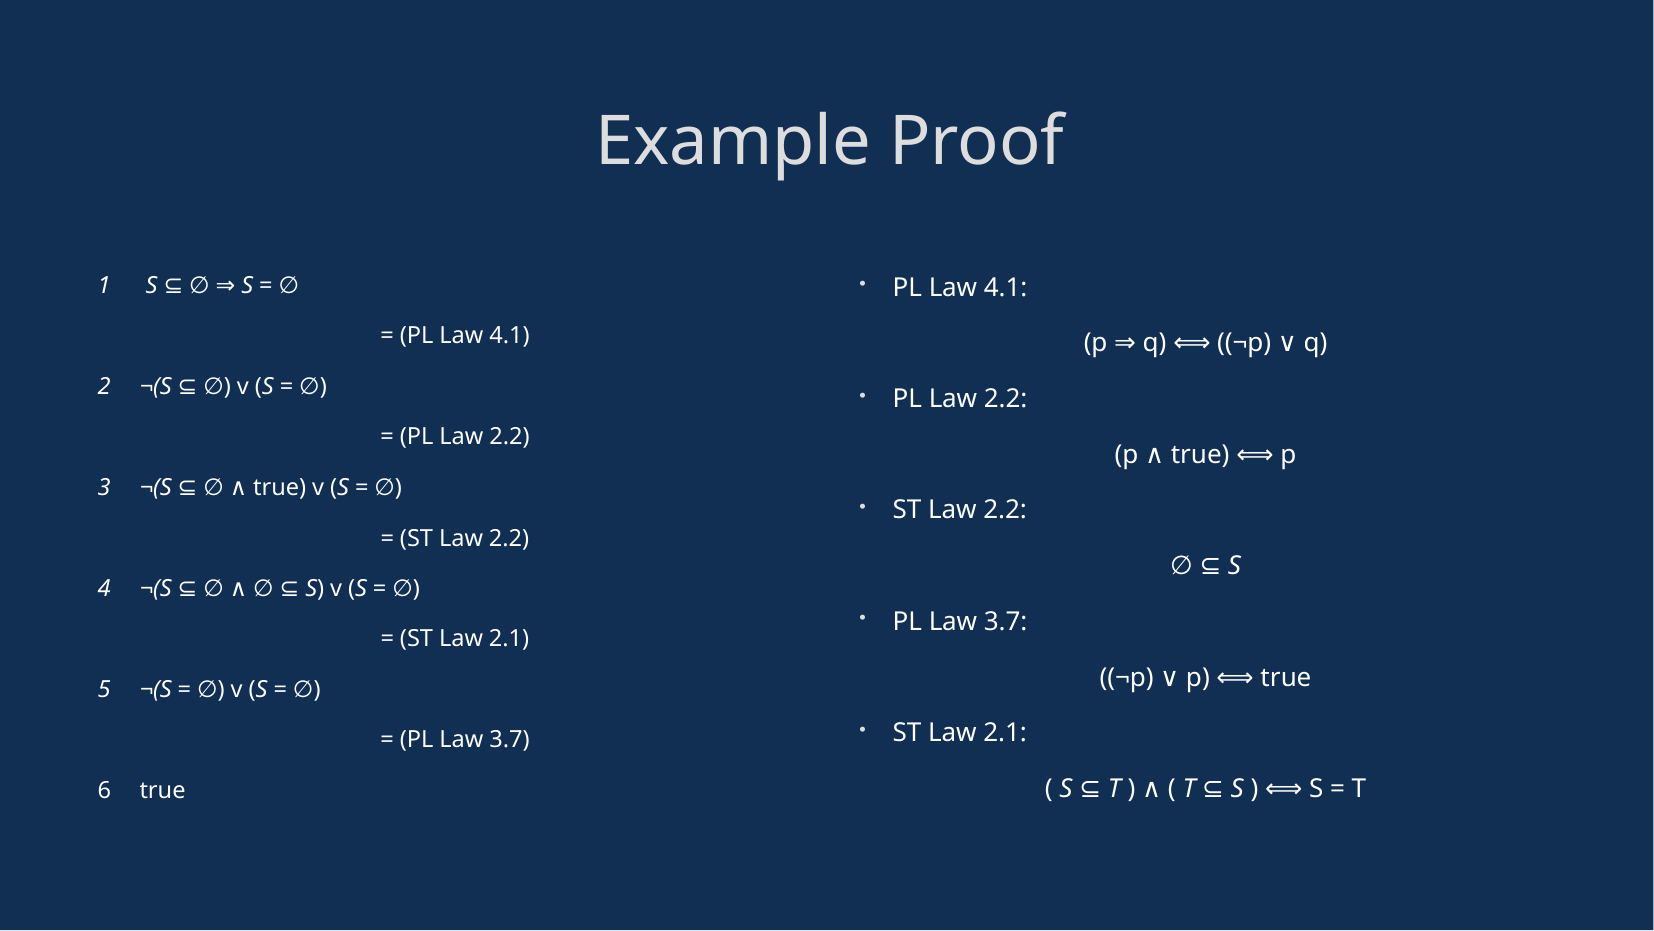

# Example Proof
1	 S ⊆ ∅ ⇒ S = ∅
= (PL Law 4.1)
2 	¬(S ⊆ ∅) v (S = ∅)
= (PL Law 2.2)
3	¬(S ⊆ ∅ ∧ true) v (S = ∅)
= (ST Law 2.2)
4	¬(S ⊆ ∅ ∧ ∅ ⊆ S) v (S = ∅)
= (ST Law 2.1)
5	¬(S = ∅) v (S = ∅)
= (PL Law 3.7)
6	true
PL Law 4.1:
(p ⇒ q) ⟺ ((¬p) ∨ q)
PL Law 2.2:
(p ∧ true) ⟺ p
ST Law 2.2:
∅ ⊆ S
PL Law 3.7:
((¬p) ∨ p) ⟺ true
ST Law 2.1:
( S ⊆ T ) ∧ ( T ⊆ S ) ⟺ S = T